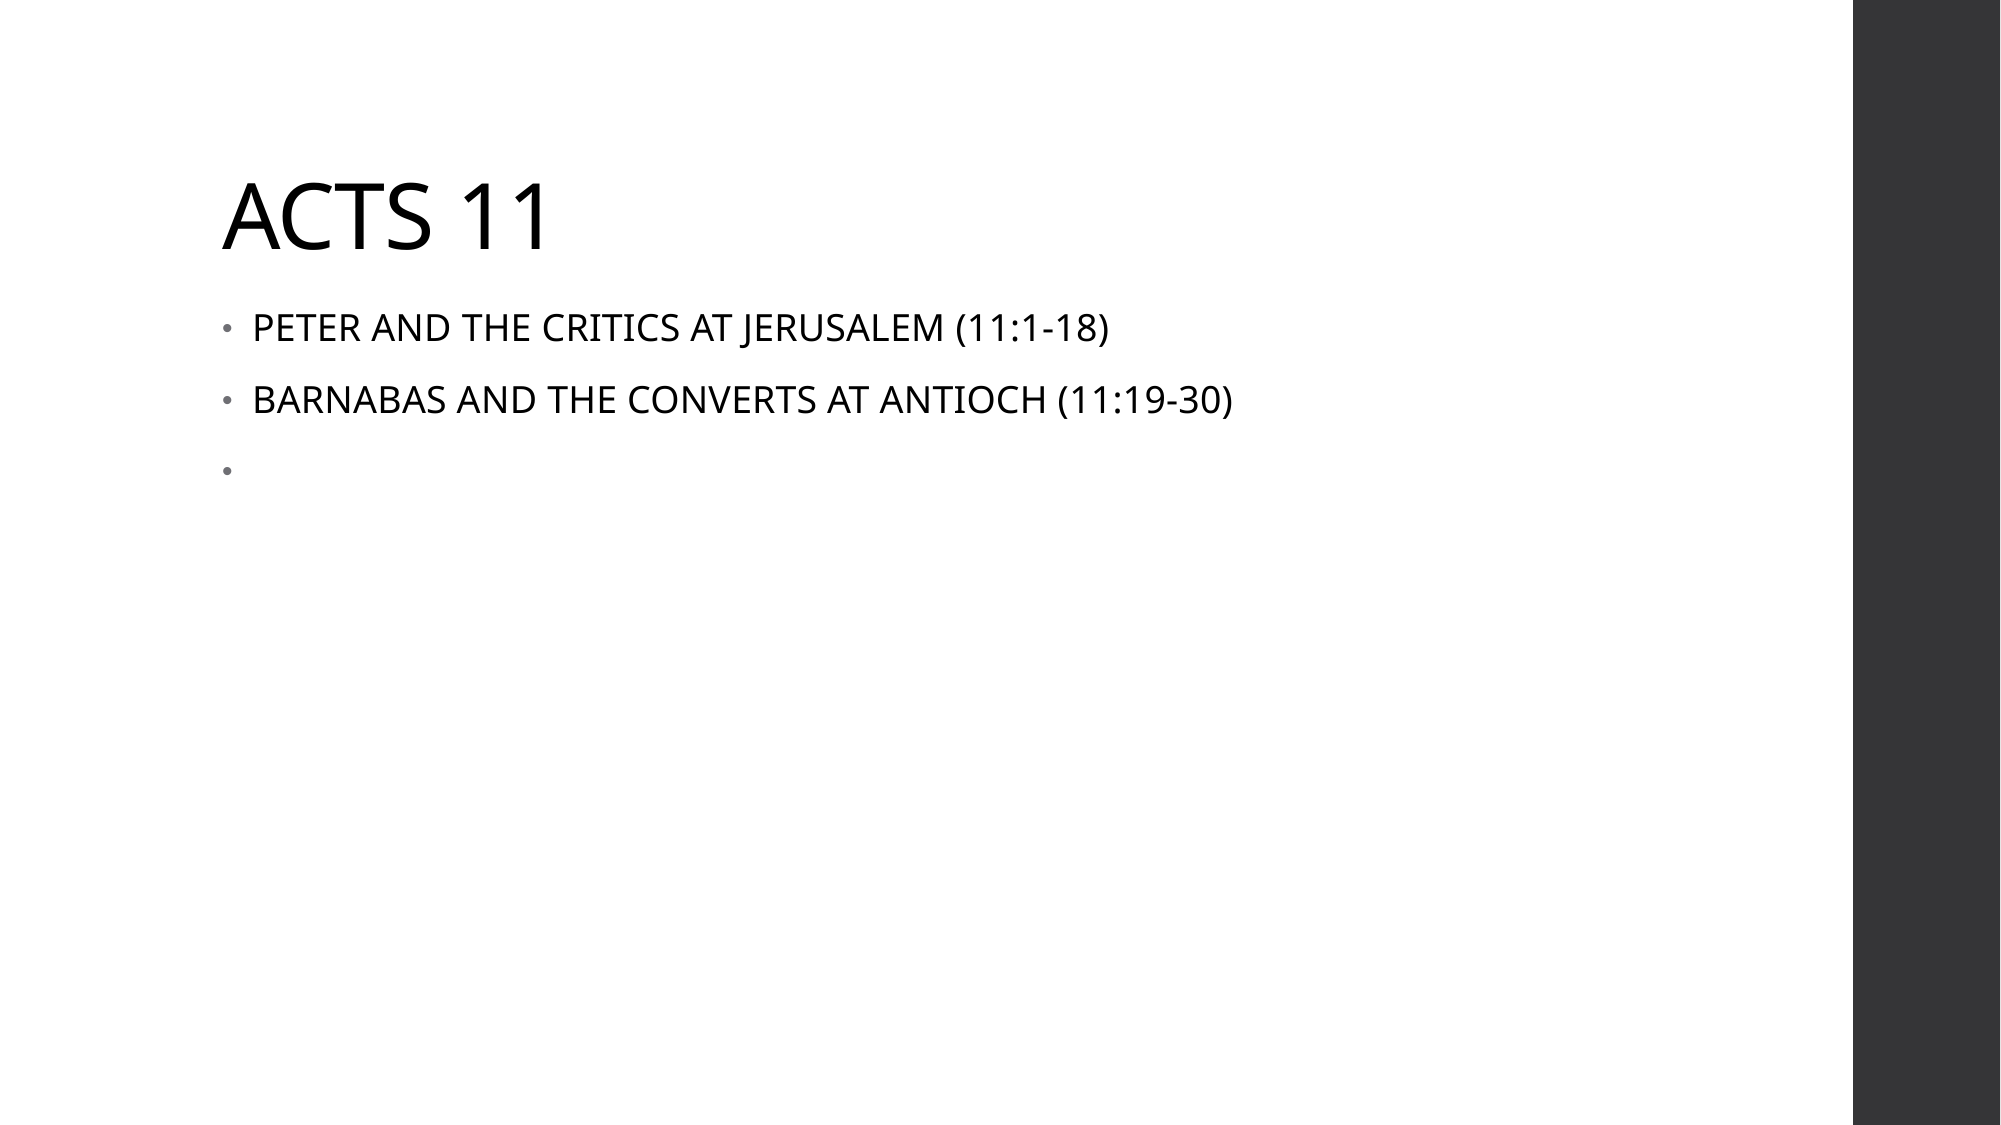

# ACTS 11
PETER AND THE CRITICS AT JERUSALEM (11:1-18)
BARNABAS AND THE CONVERTS AT ANTIOCH (11:19-30)